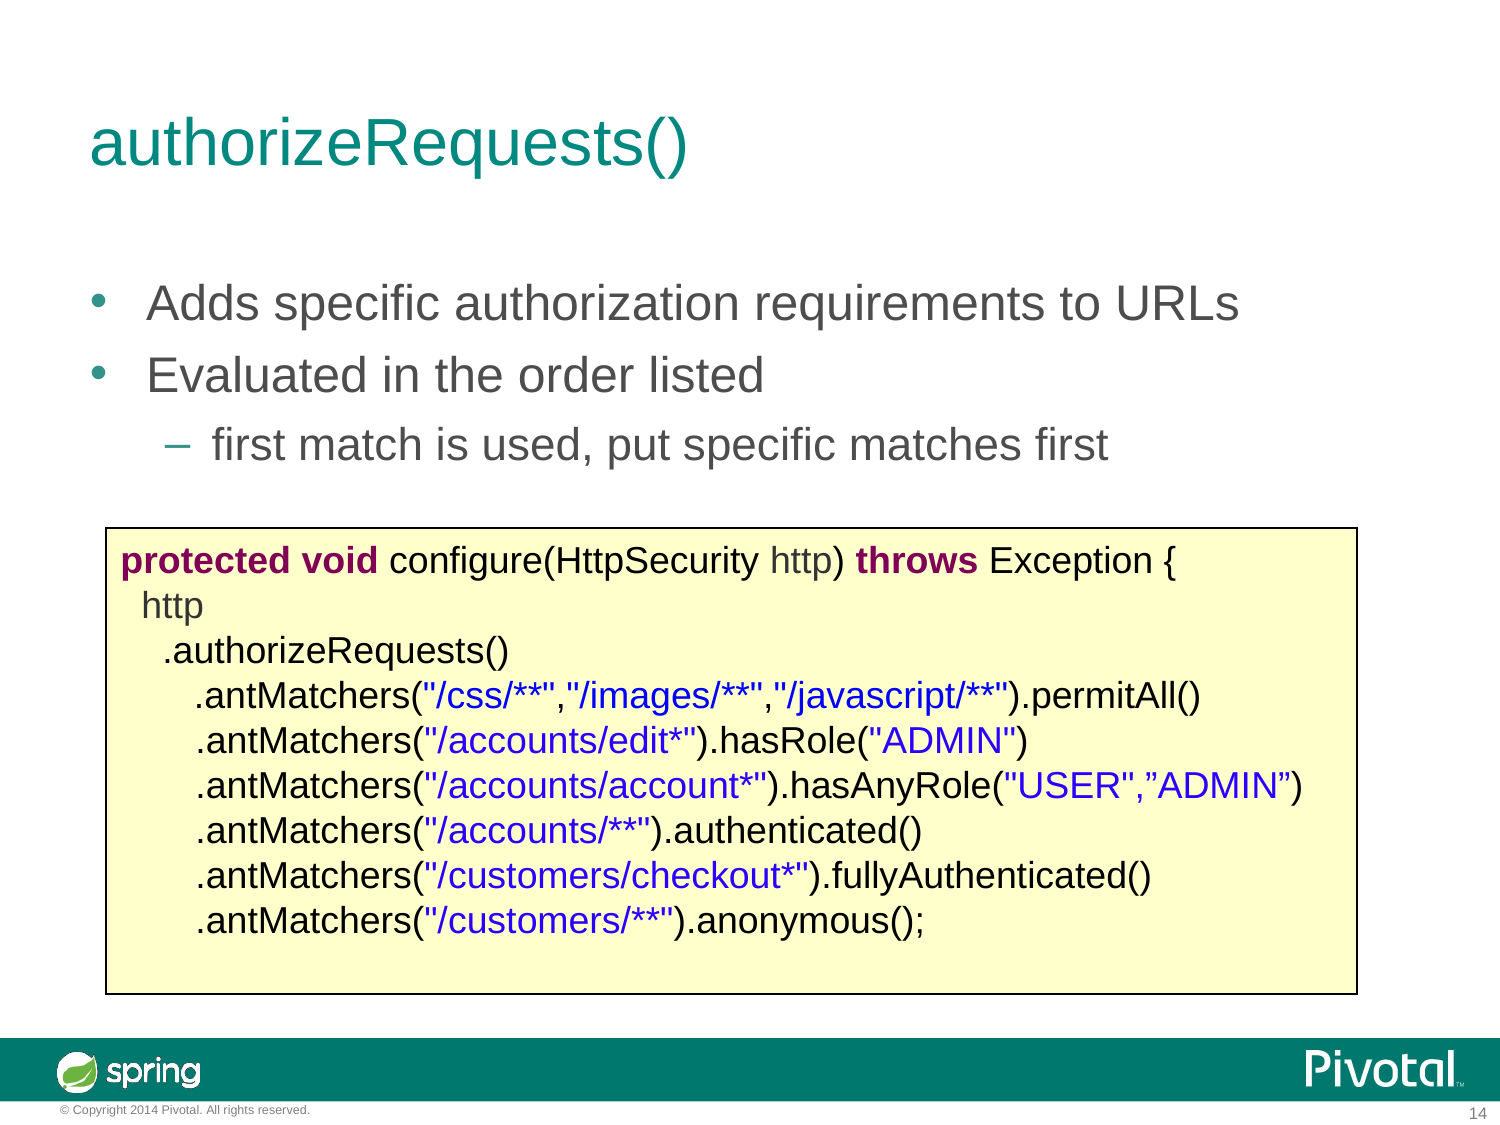

# authorizeRequests()
Adds specific authorization requirements to URLs
Evaluated in the order listed
first match is used, put specific matches first
protected void configure(HttpSecurity http) throws Exception {
 http
 .authorizeRequests()
       .antMatchers("/css/**","/images/**","/javascript/**").permitAll()
	.antMatchers("/accounts/edit*").hasRole("ADMIN")
	.antMatchers("/accounts/account*").hasAnyRole("USER",”ADMIN”)
	.antMatchers("/accounts/**").authenticated()
	.antMatchers("/customers/checkout*").fullyAuthenticated()				.antMatchers("/customers/**").anonymous();